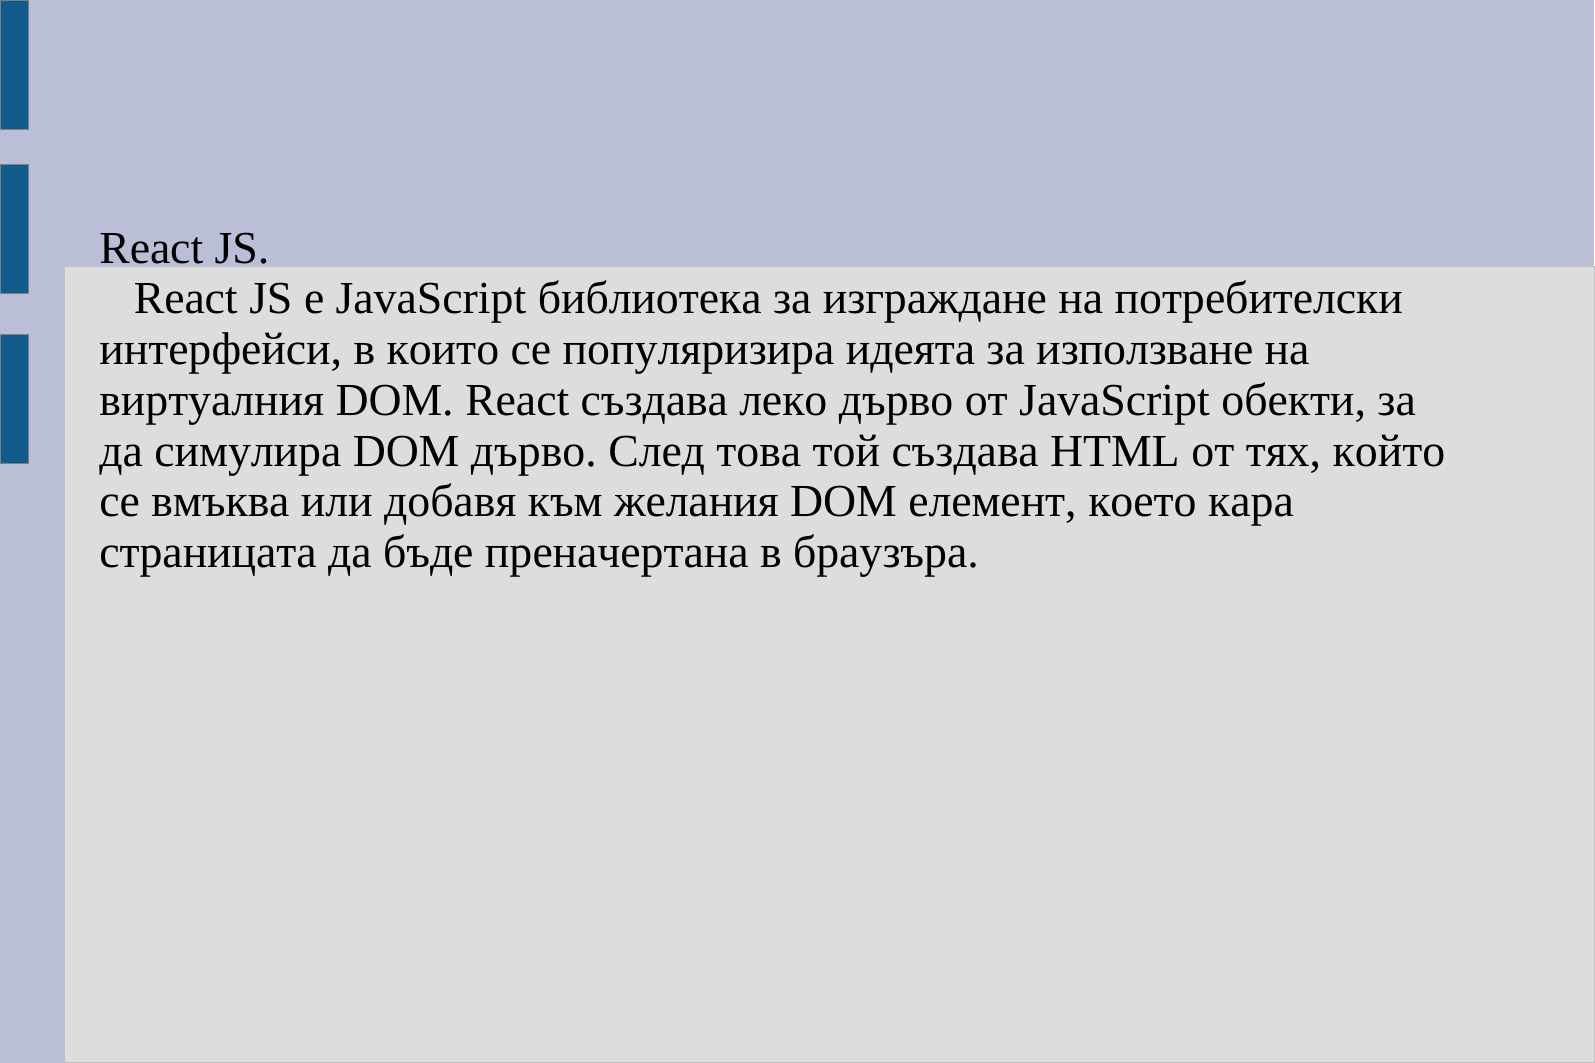

React JS.
 React JS е JavaScript библиотека за изграждане на потребителски интерфейси, в които се популяризира идеята за използване на виртуалния DOM. React създава леко дърво от JavaScript обекти, за да симулира DOM дърво. След това той създава HTML от тях, който се вмъква или добавя към желания DOM елемент, което кара страницата да бъде преначертана в браузъра.